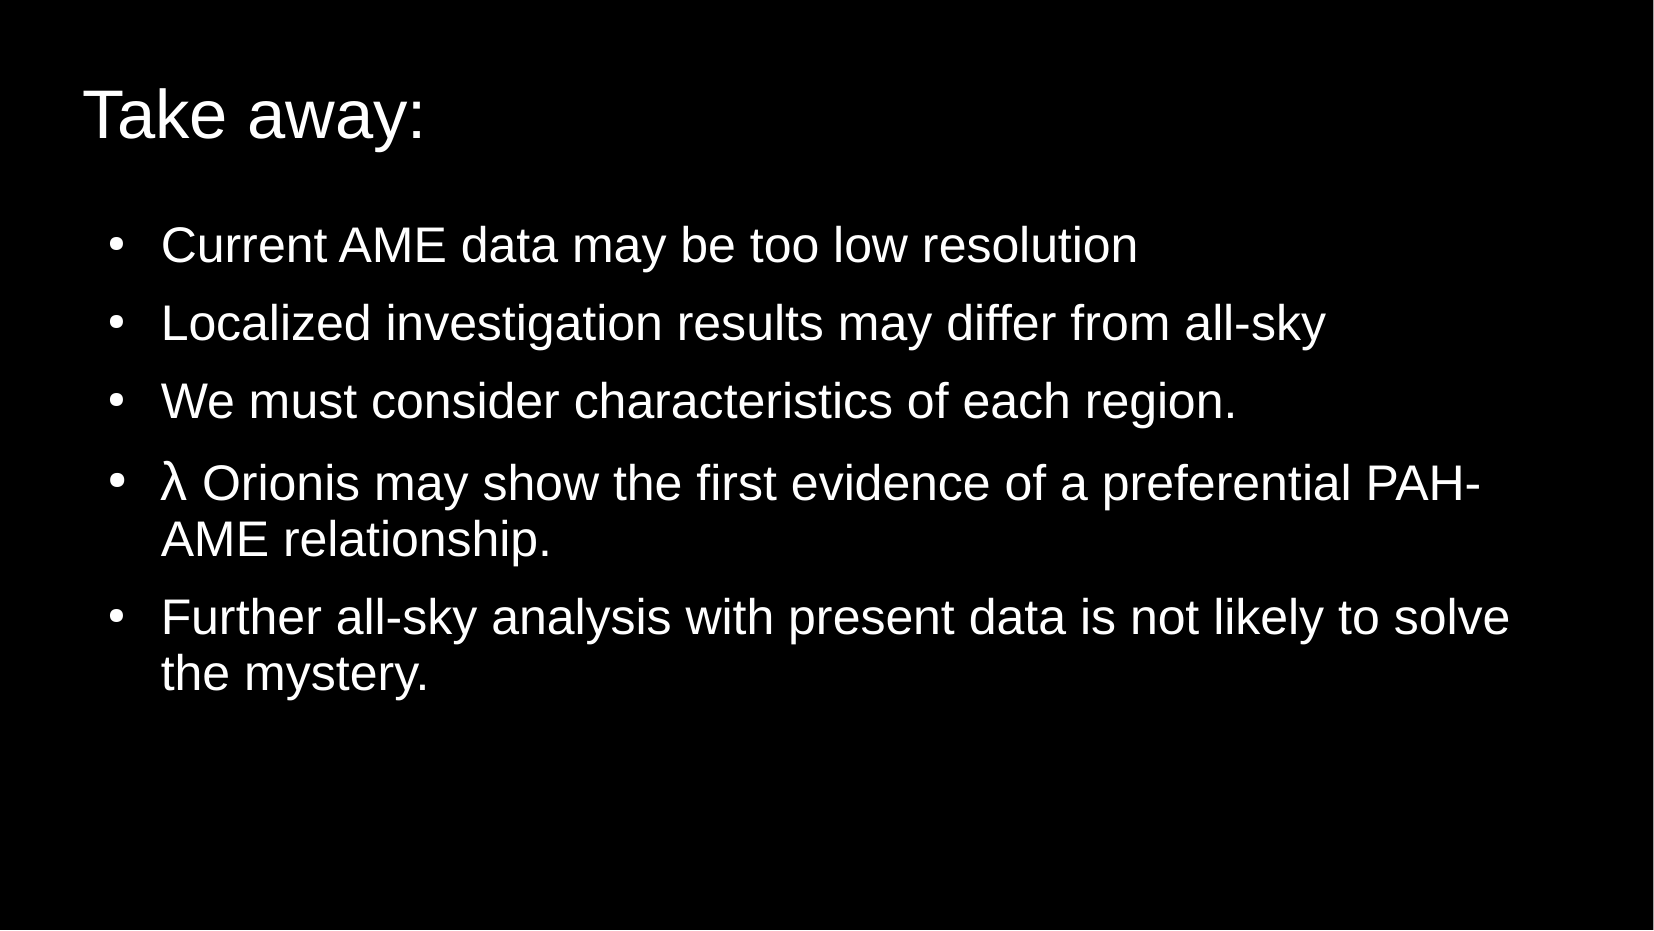

# Take away:
Current AME data may be too low resolution
Localized investigation results may differ from all-sky
We must consider characteristics of each region.
λ Orionis may show the first evidence of a preferential PAH-AME relationship.
Further all-sky analysis with present data is not likely to solve the mystery.